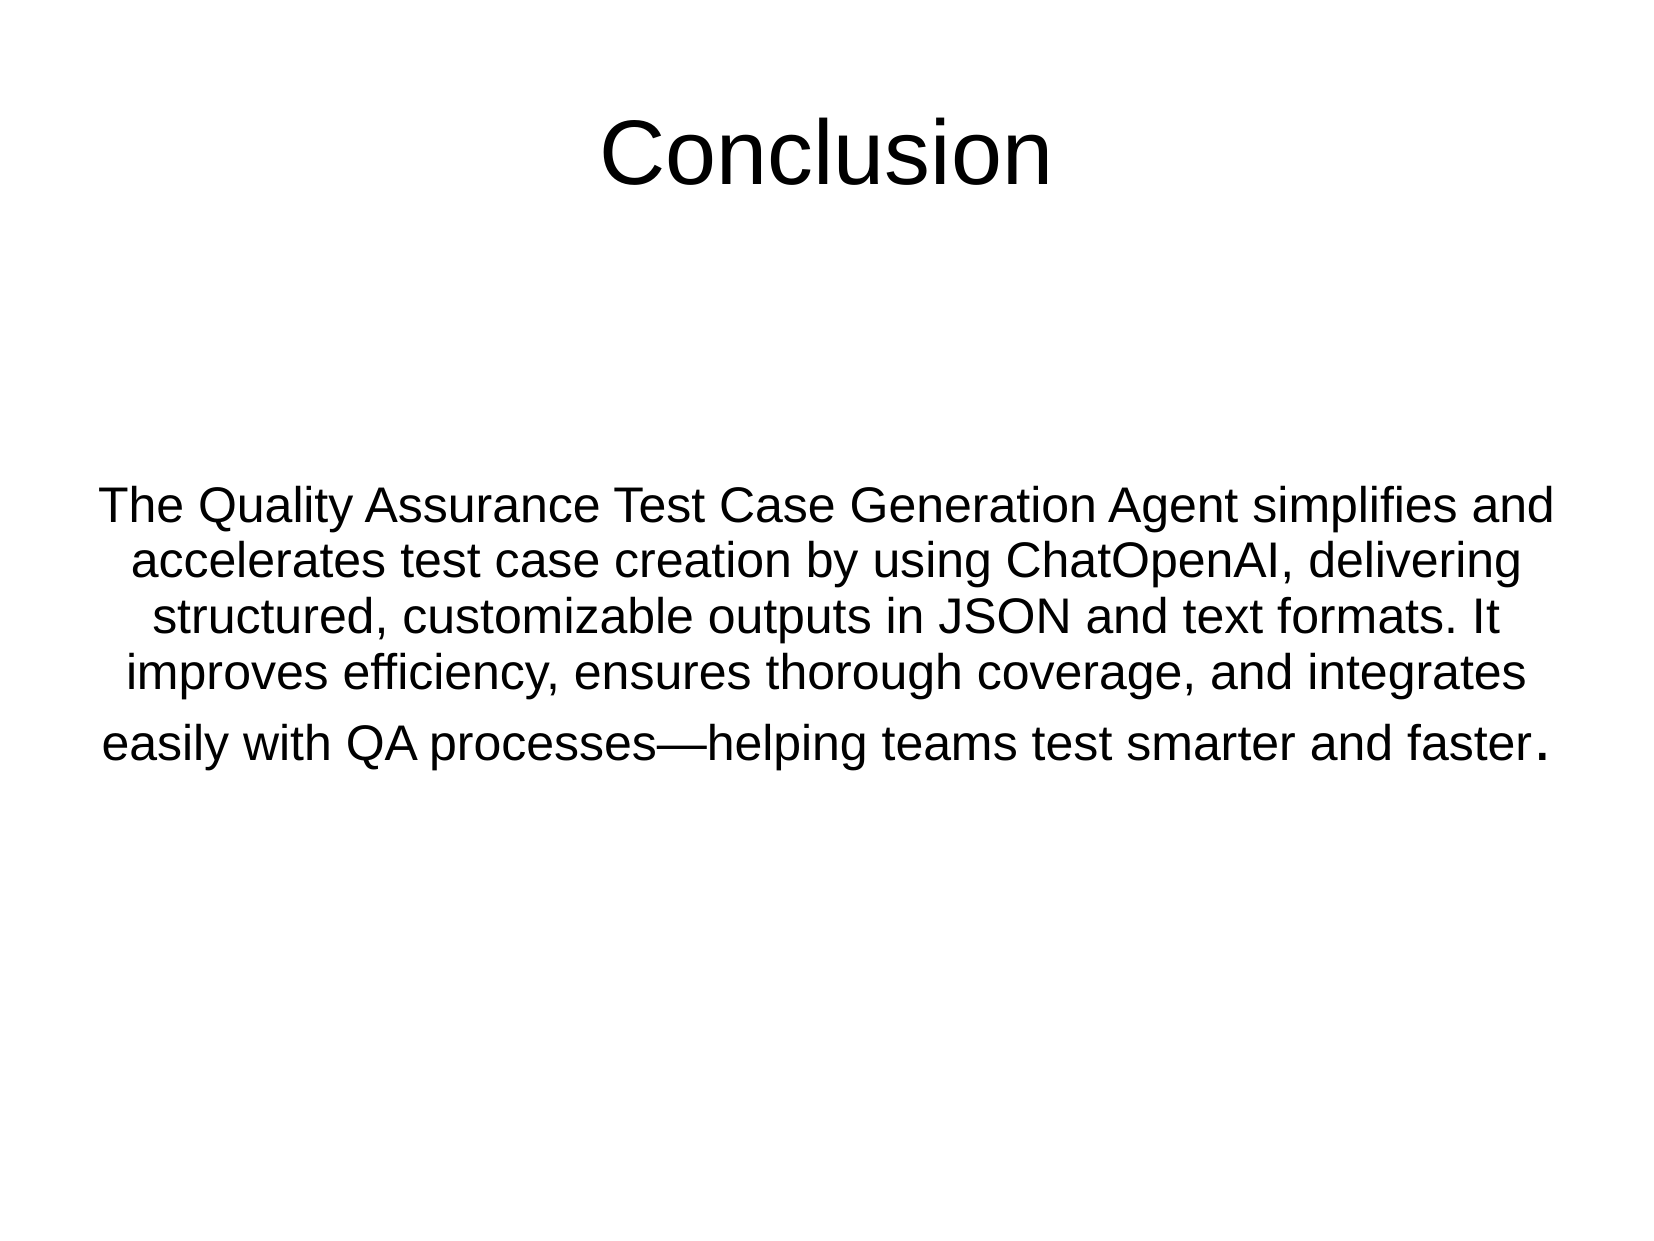

# Conclusion
The Quality Assurance Test Case Generation Agent simplifies and accelerates test case creation by using ChatOpenAI, delivering structured, customizable outputs in JSON and text formats. It improves efficiency, ensures thorough coverage, and integrates easily with QA processes—helping teams test smarter and faster.